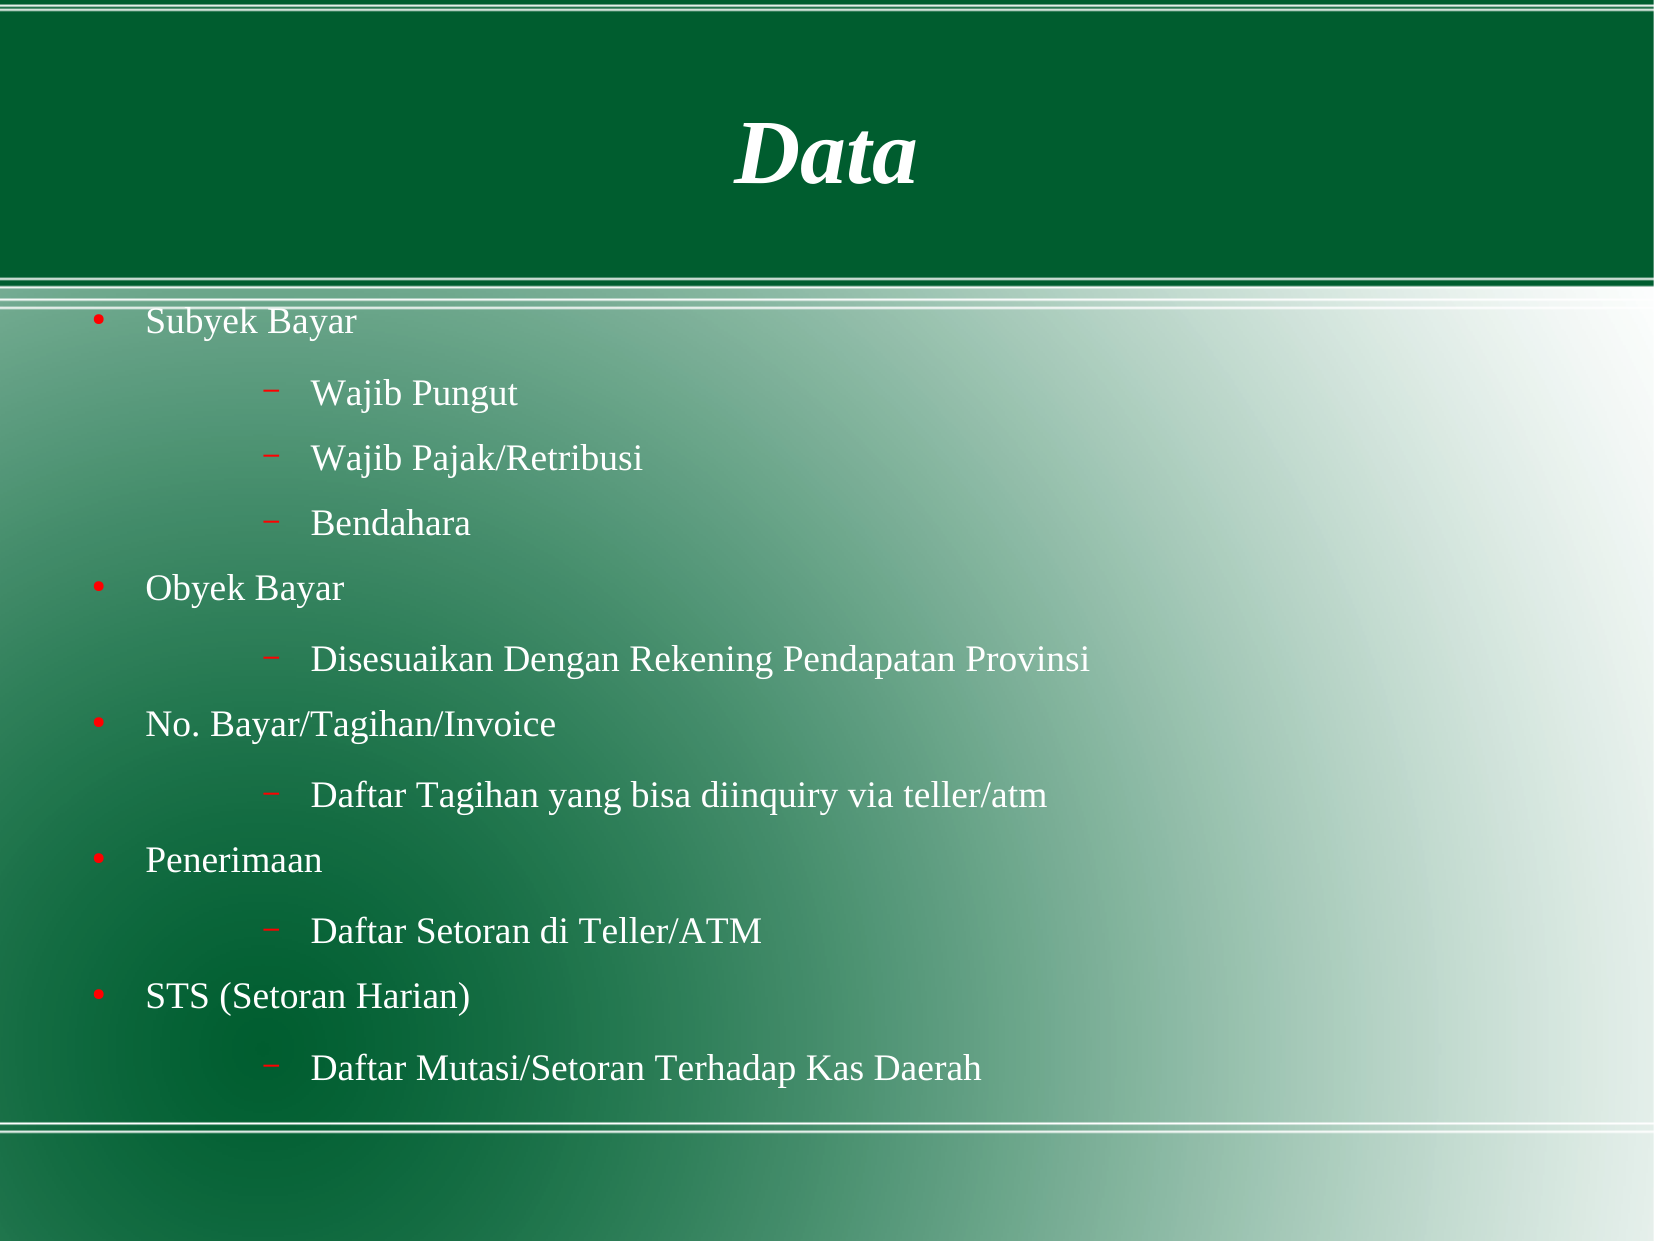

# Data
Subyek Bayar
Wajib Pungut
Wajib Pajak/Retribusi
Bendahara
Obyek Bayar
Disesuaikan Dengan Rekening Pendapatan Provinsi
No. Bayar/Tagihan/Invoice
Daftar Tagihan yang bisa diinquiry via teller/atm
Penerimaan
Daftar Setoran di Teller/ATM
STS (Setoran Harian)
Daftar Mutasi/Setoran Terhadap Kas Daerah